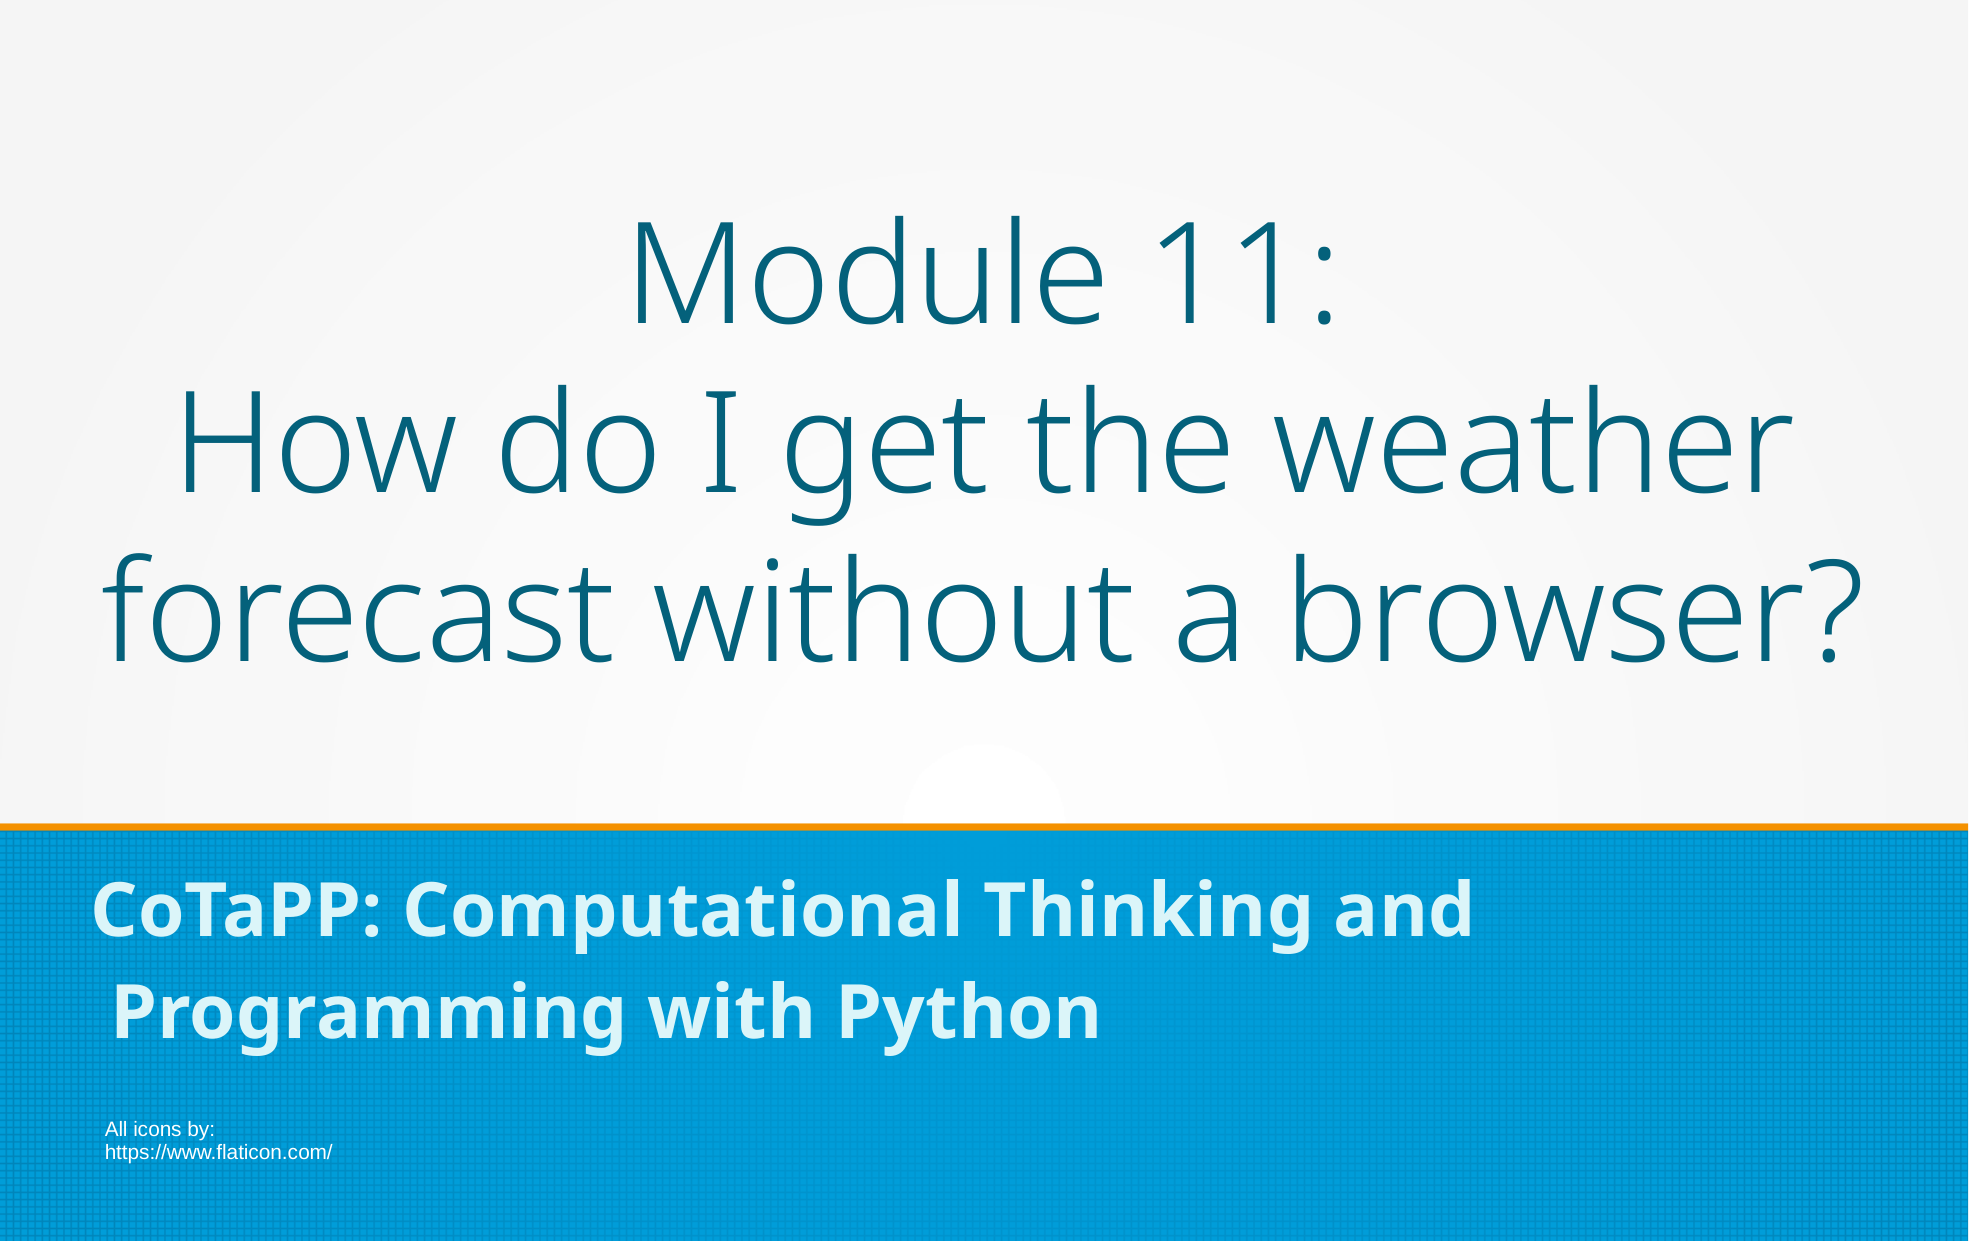

# Module 11: How do I get the weather forecast without a browser?
CoTaPP: Computational Thinking and
 Programming with Python
All icons by: https://www.flaticon.com/